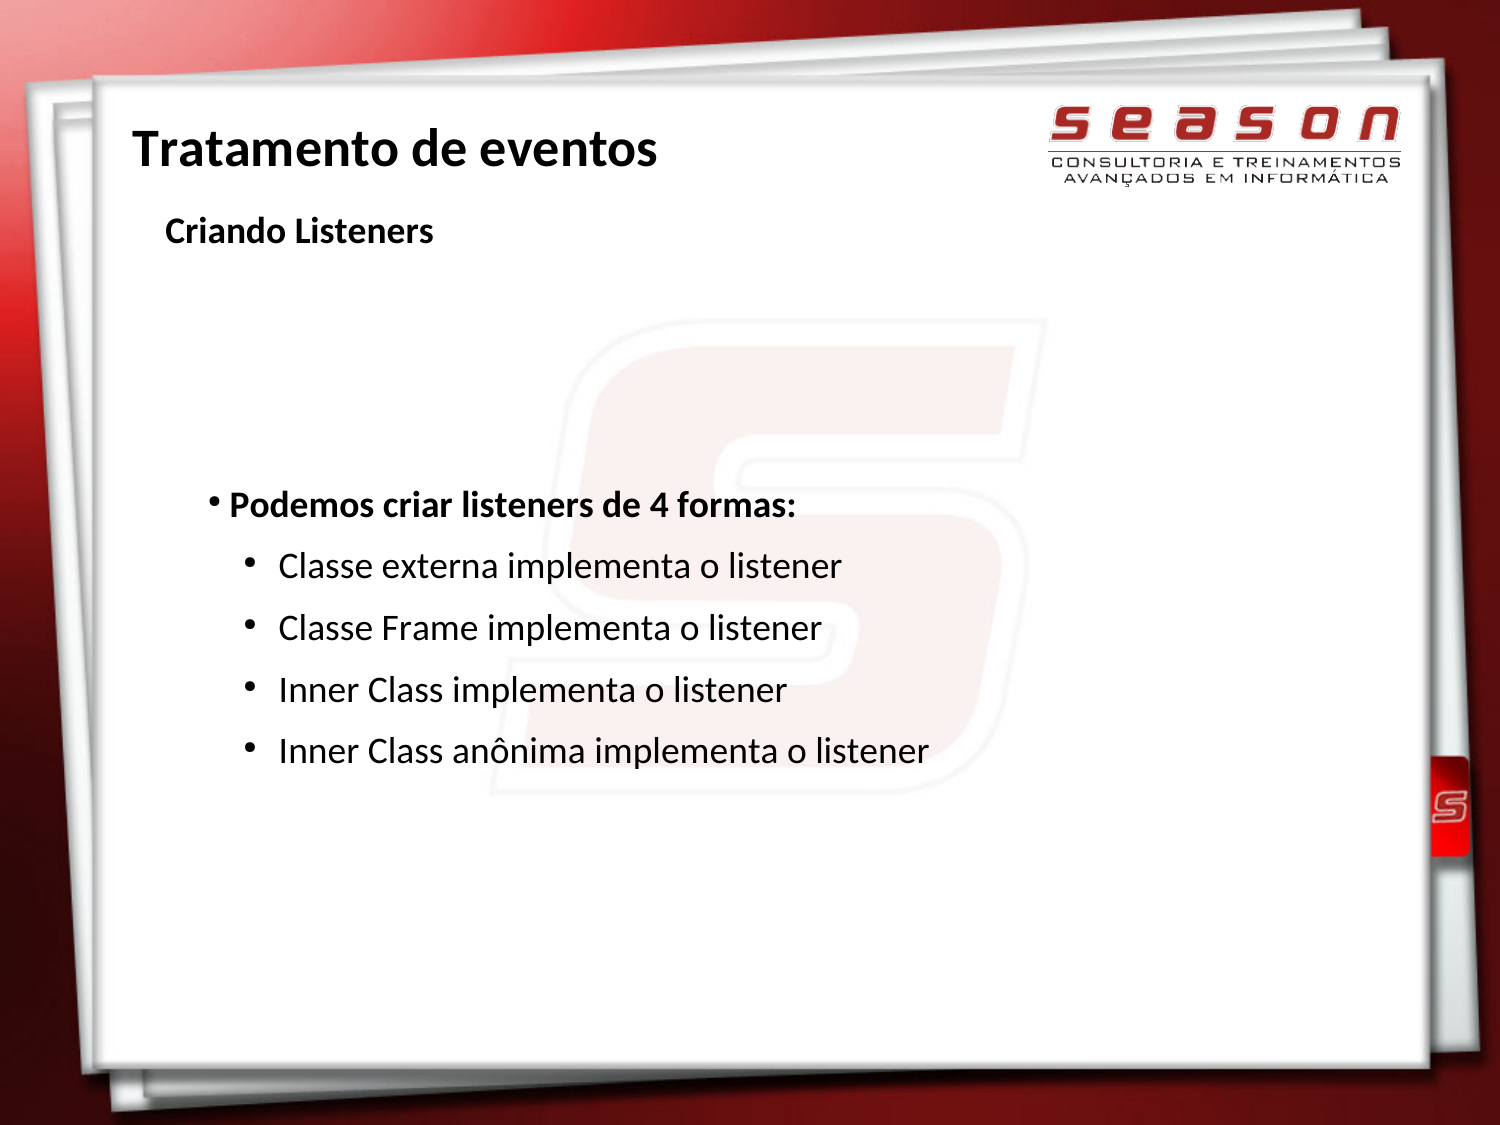

# Tratamento de eventos
Criando Listeners
 Podemos criar listeners de 4 formas:
Classe externa implementa o listener
Classe Frame implementa o listener
Inner Class implementa o listener
Inner Class anônima implementa o listener